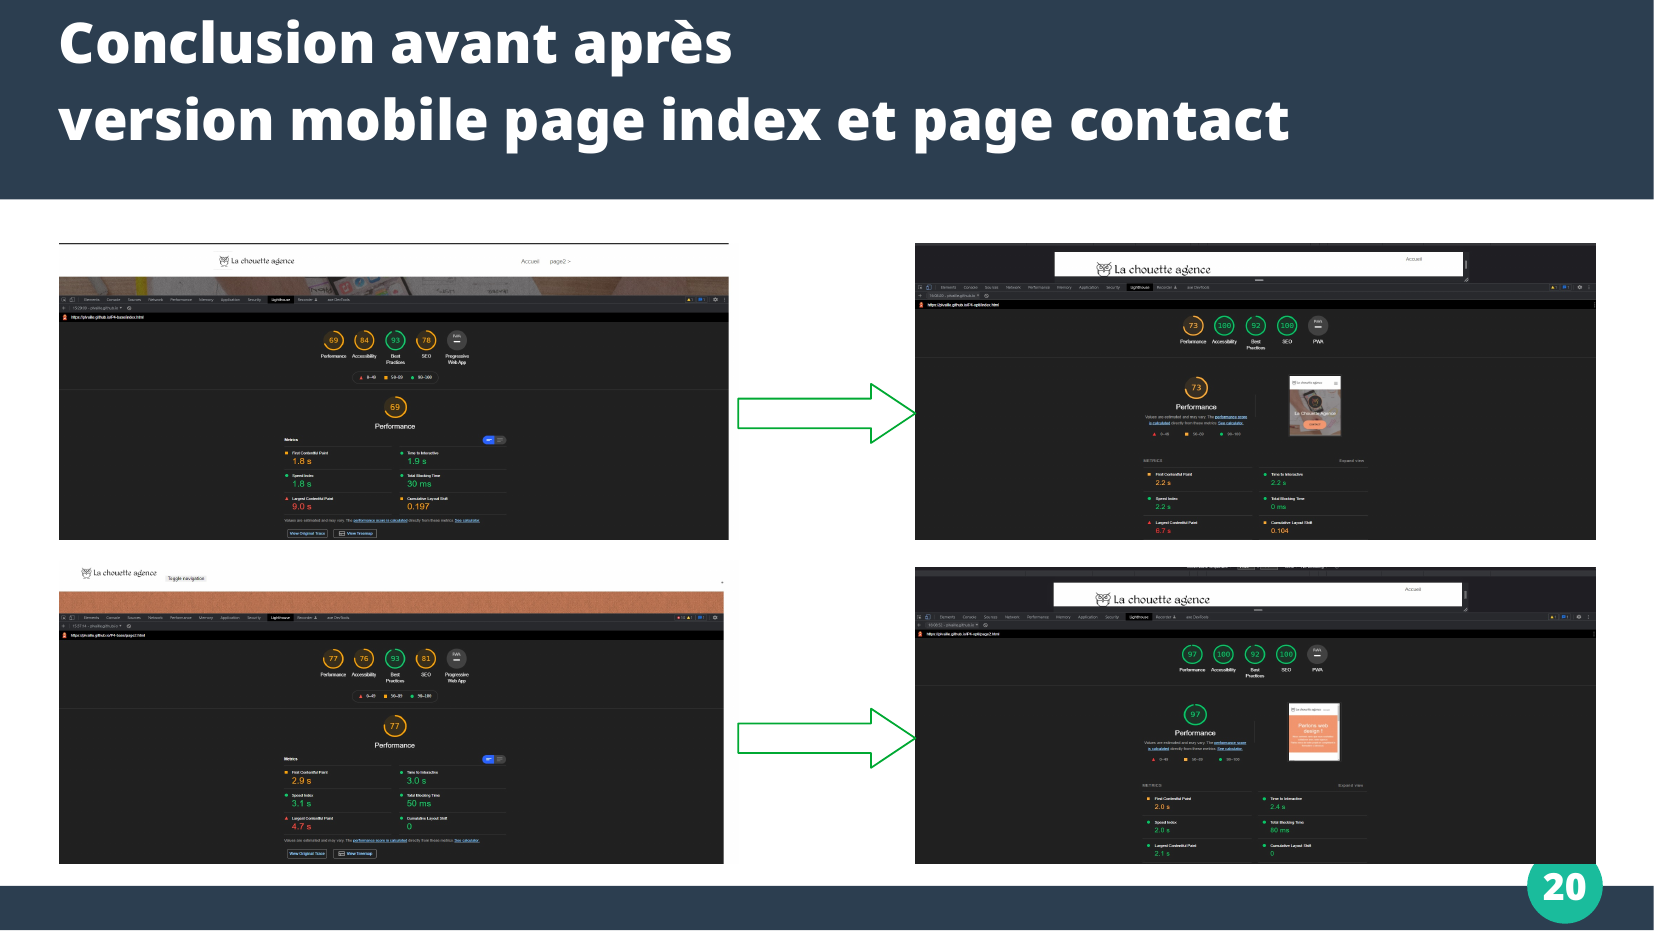

# Conclusion avant après version mobile page index et page contact